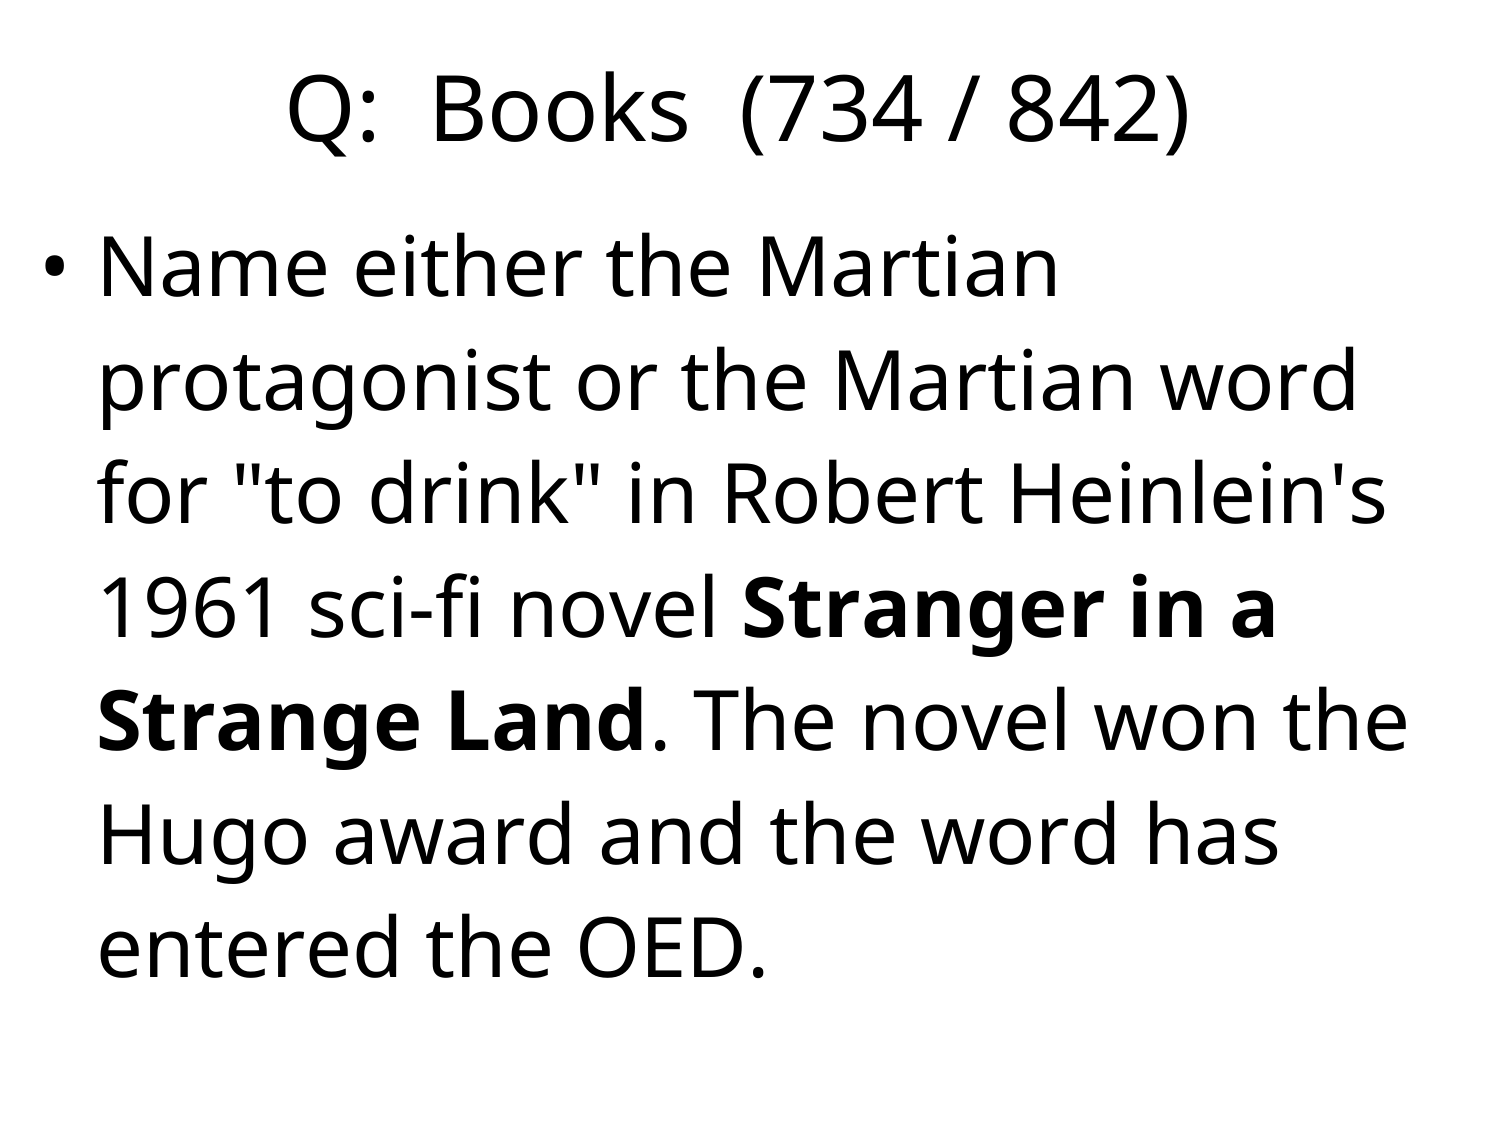

# Q: Books (734 / 842)
Name either the Martian protagonist or the Martian word for "to drink" in Robert Heinlein's 1961 sci-fi novel Stranger in a Strange Land. The novel won the Hugo award and the word has entered the OED.